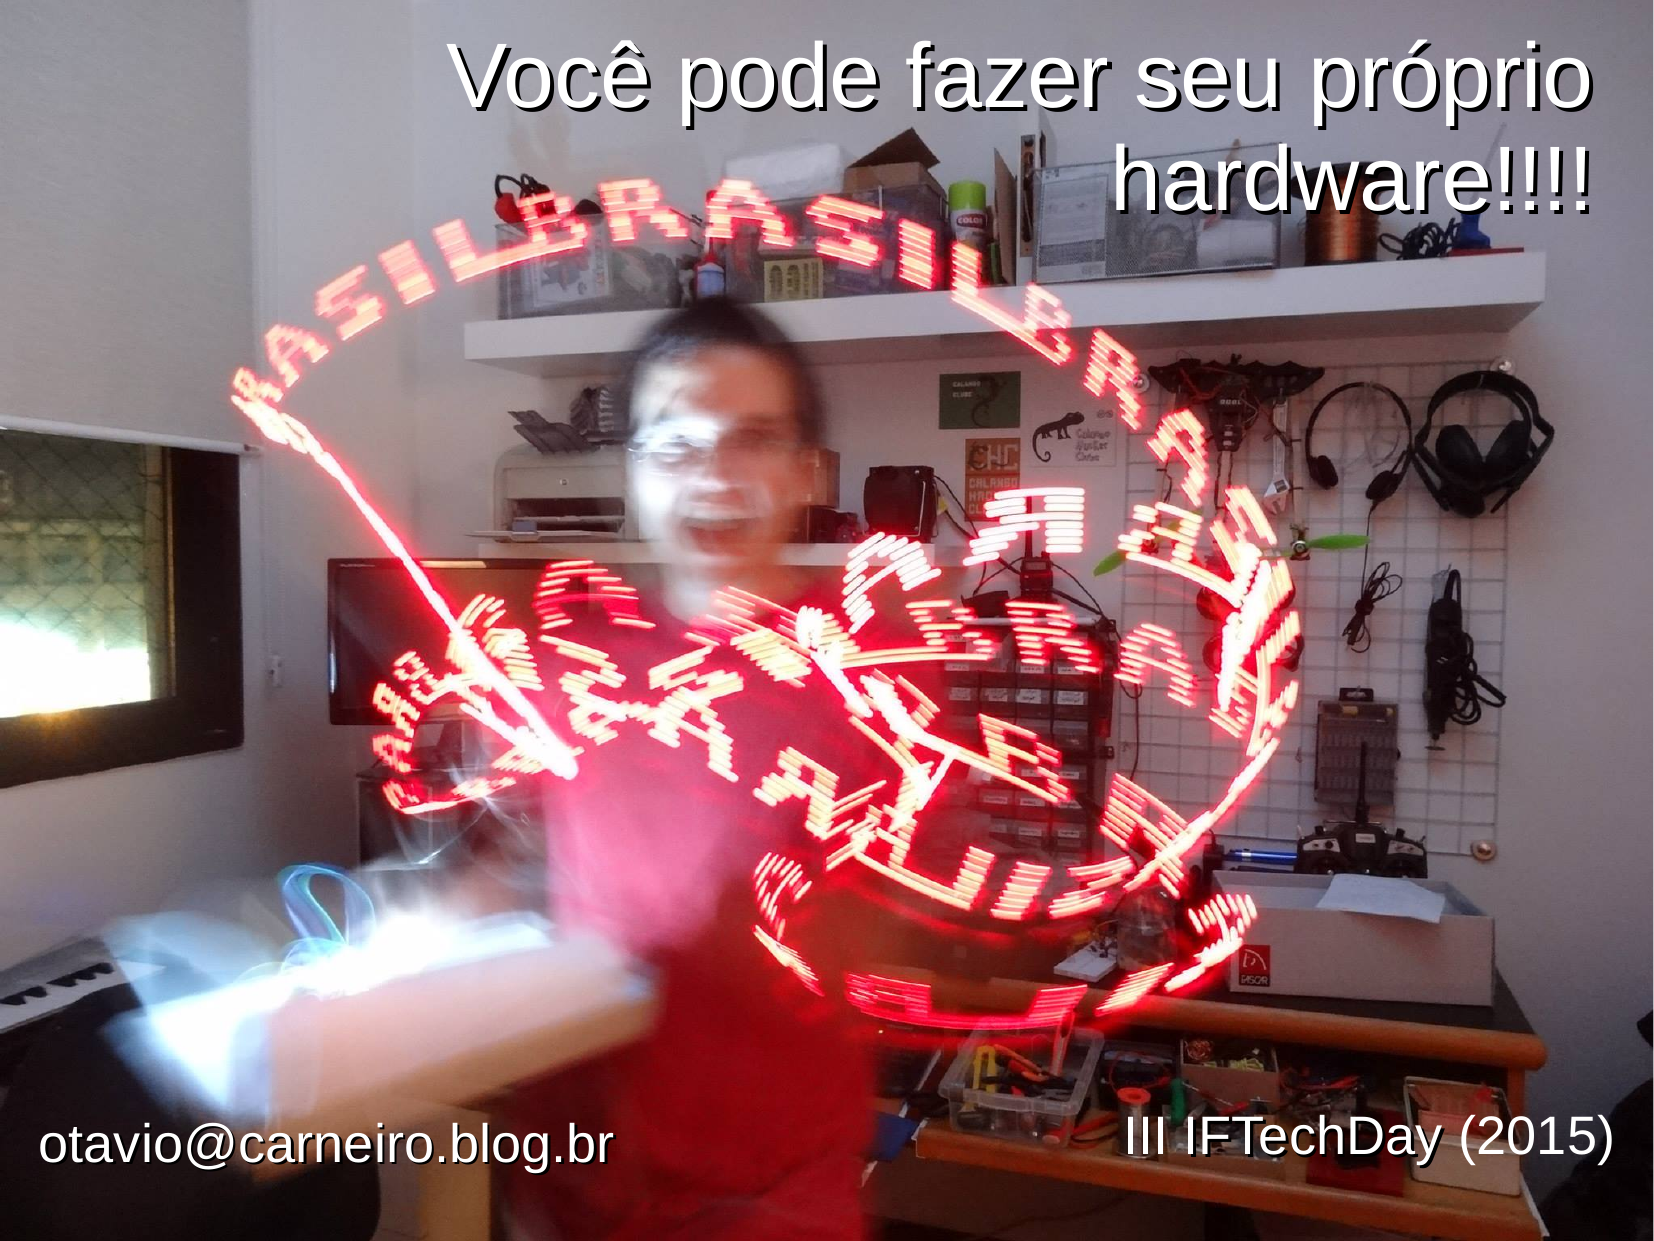

# Você pode fazer seu próprio hardware!!!!
III IFTechDay (2015)
otavio@carneiro.blog.br